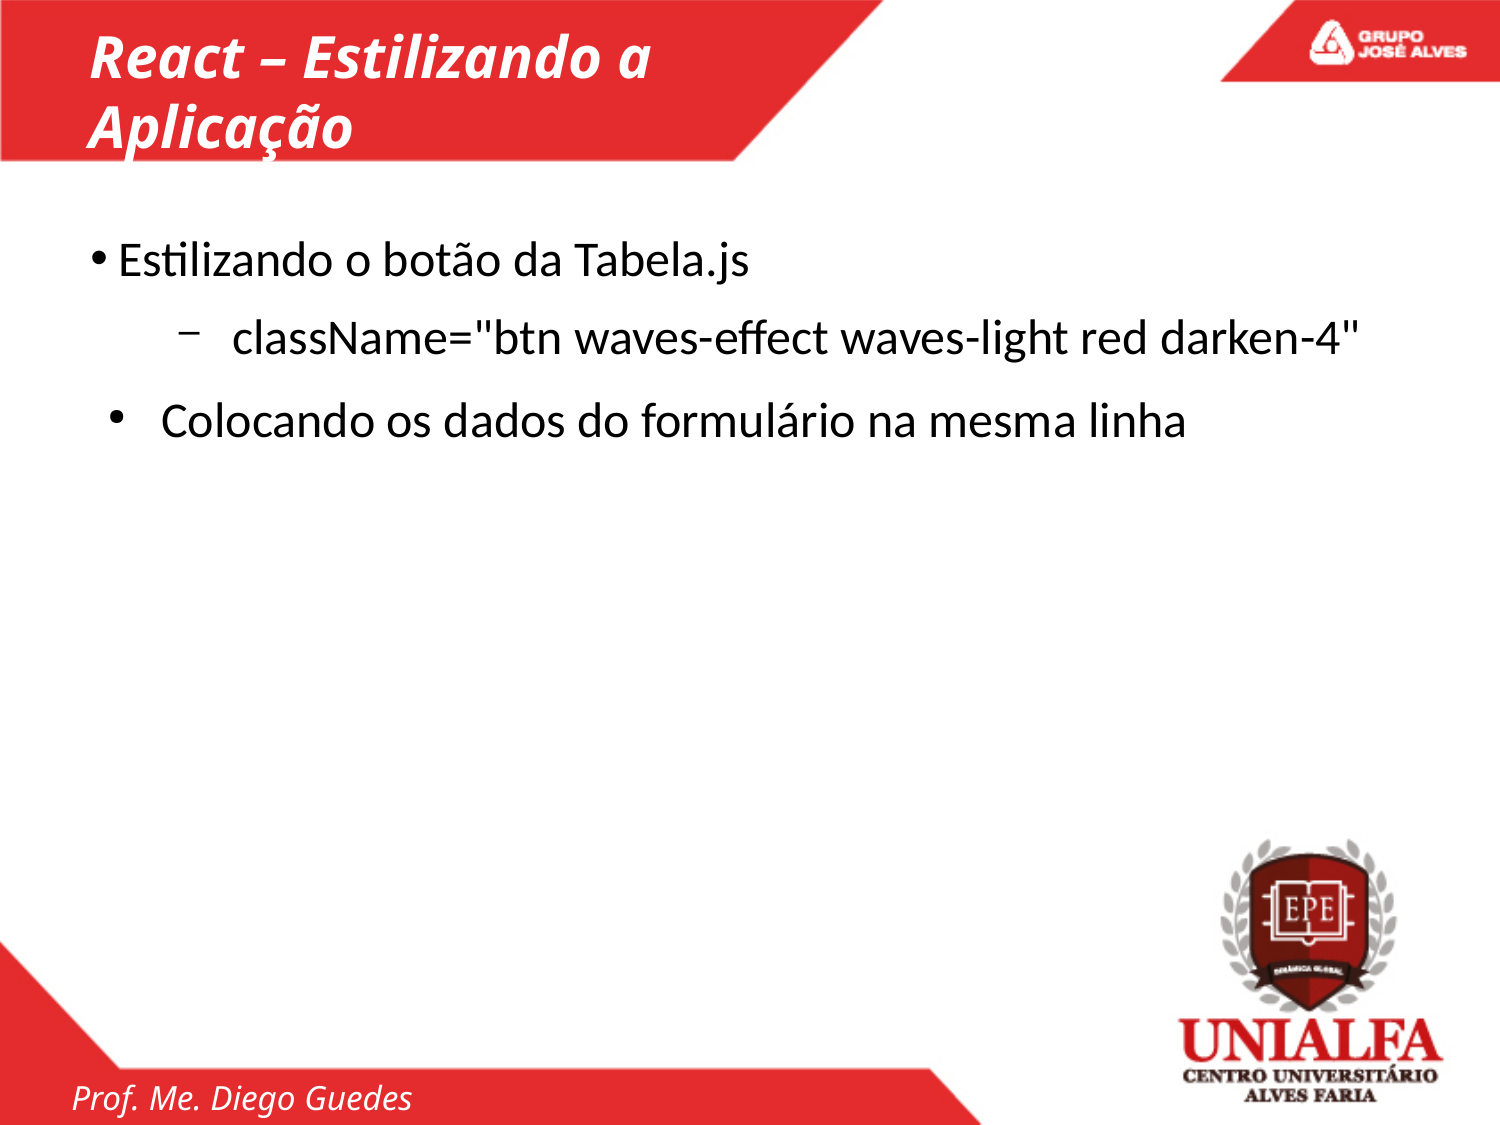

React – Estilizando a Aplicação
# Estilizando o botão da Tabela.js
className="btn waves-effect waves-light red darken-4"
Colocando os dados do formulário na mesma linha
Prof. Me. Diego Guedes